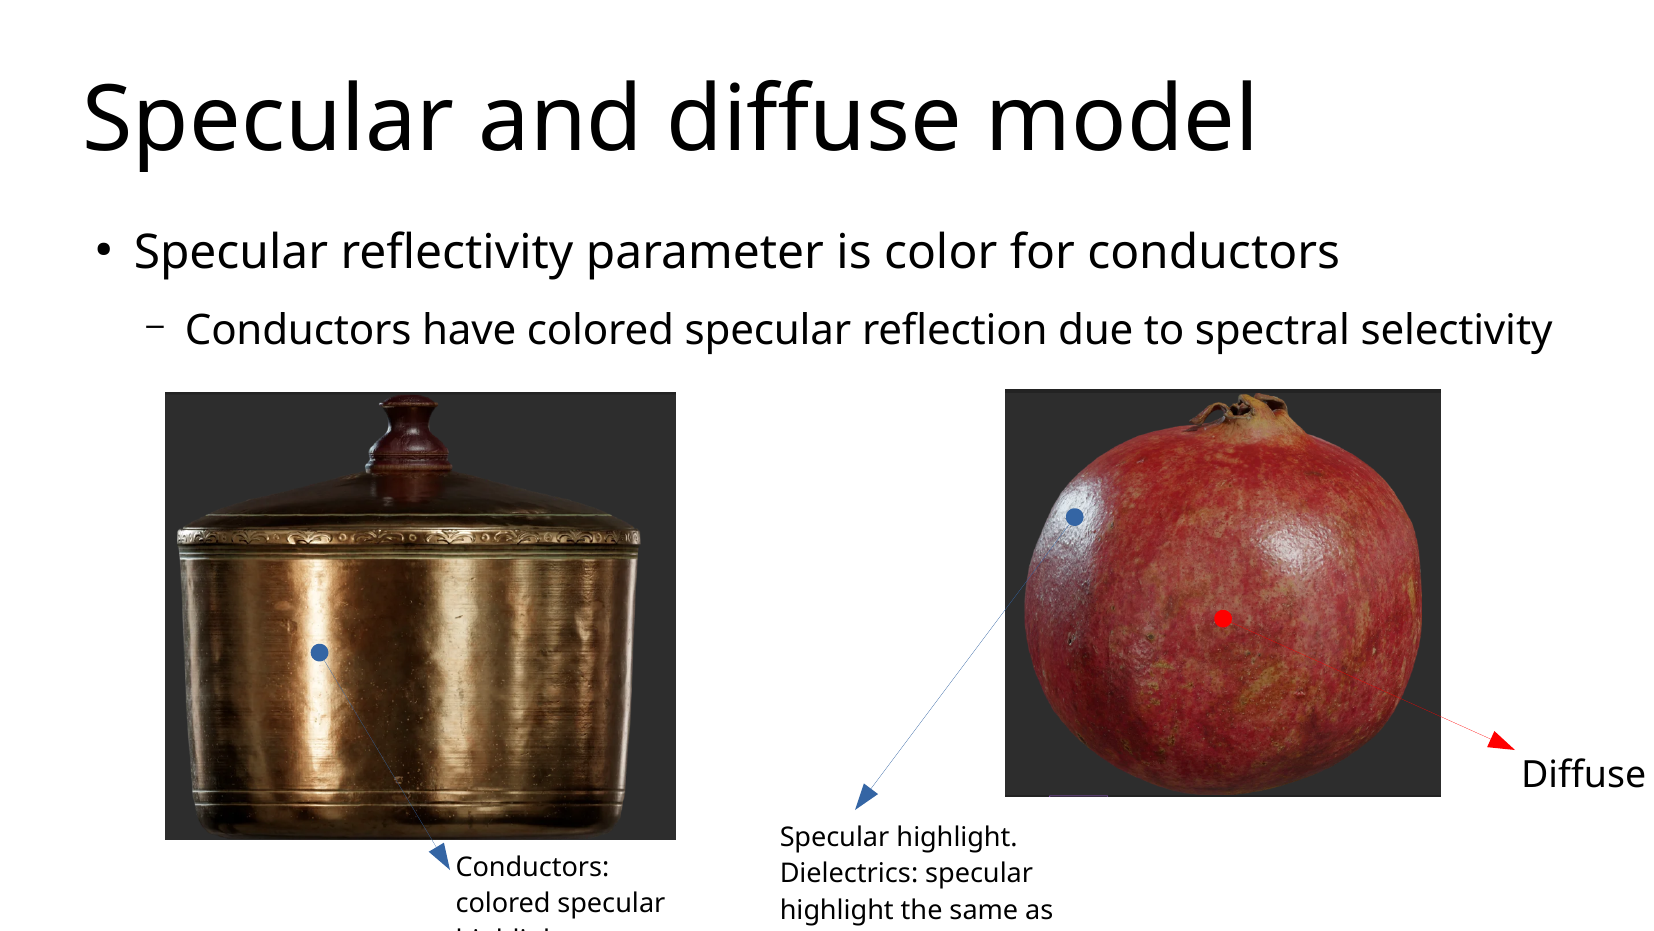

# Specular and diffuse model
Specular reflectivity parameter is color for conductors
Conductors have colored specular reflection due to spectral selectivity
Diffuse
Specular highlight.
Dielectrics: specular highlight the same as light source color
Conductors: colored specular highlight